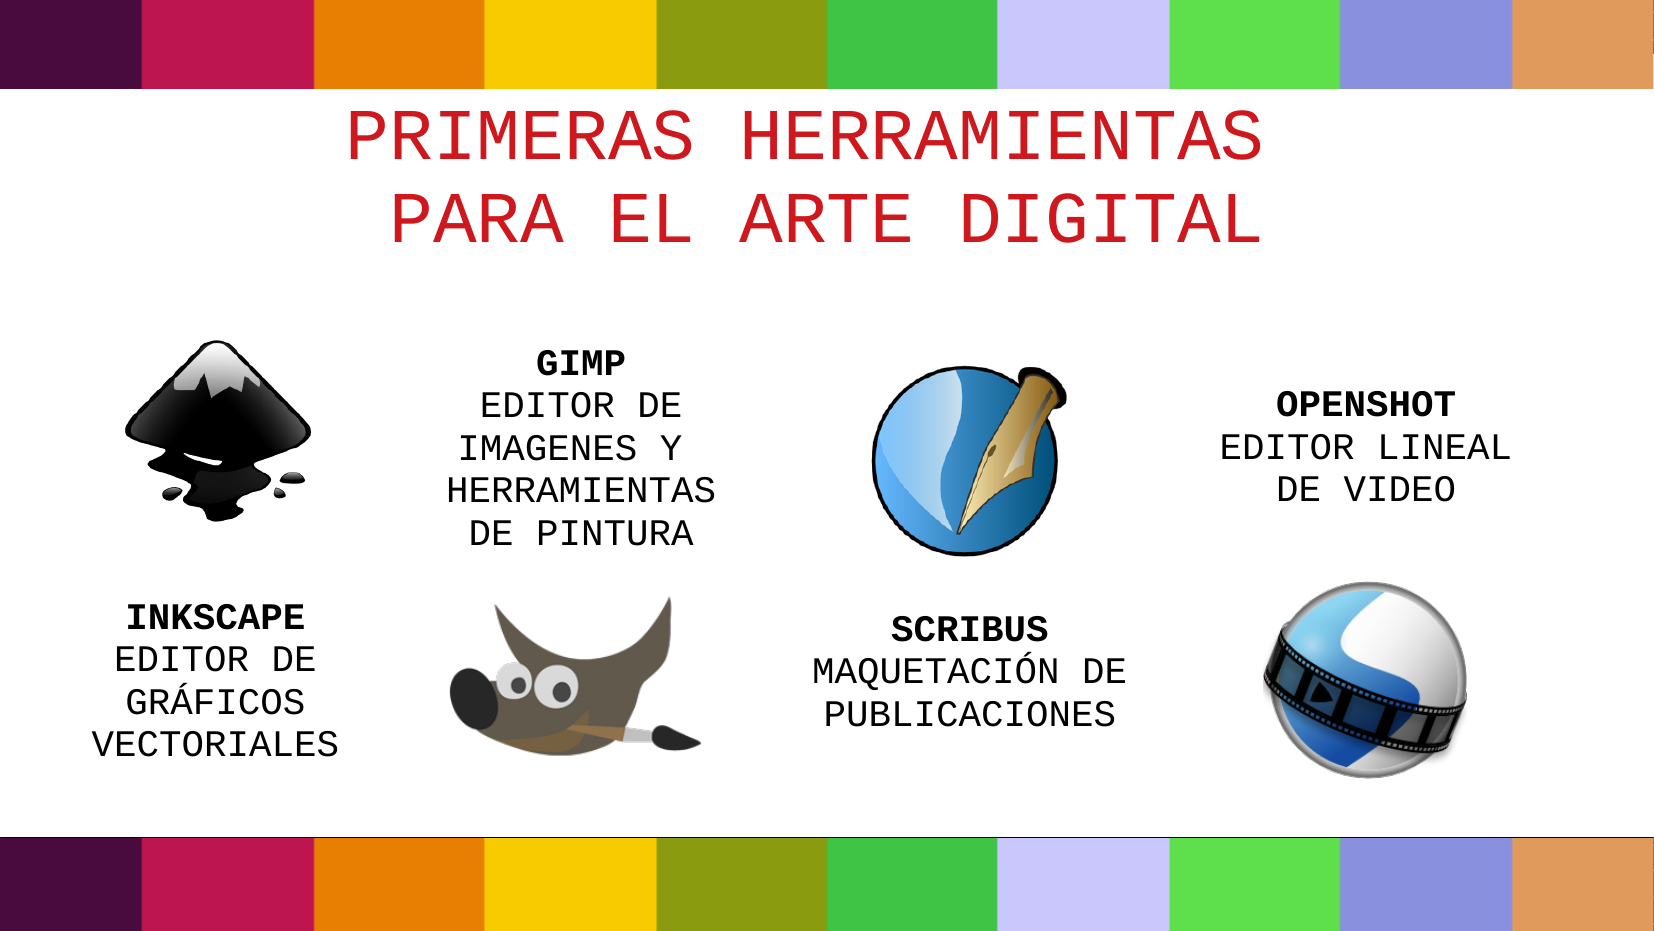

PRIMERAS HERRAMIENTAS
PARA EL ARTE DIGITAL
GIMP
EDITOR DE
IMAGENES Y
HERRAMIENTAS
DE PINTURA
OPENSHOT
EDITOR LINEAL
DE VIDEO
INKSCAPE
EDITOR DE
GRÁFICOS
VECTORIALES
SCRIBUS
MAQUETACIÓN DE
PUBLICACIONES